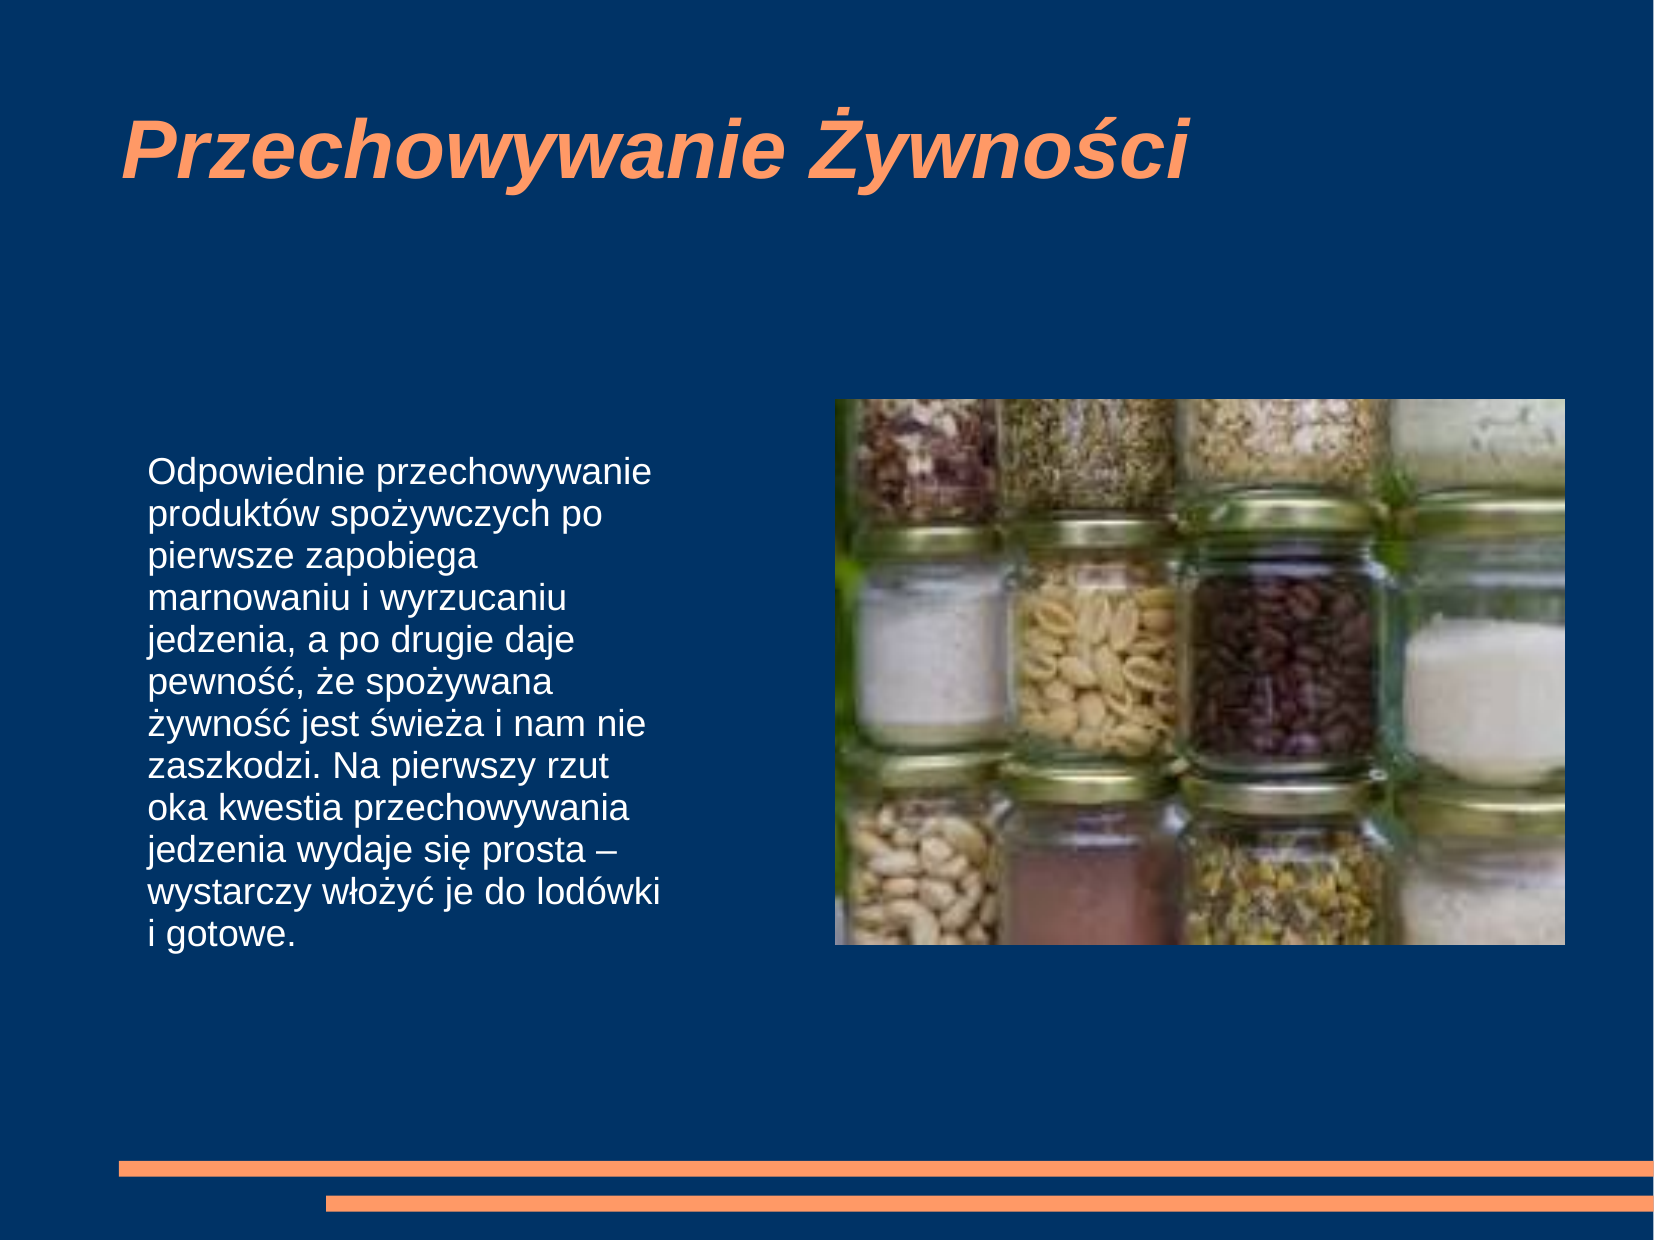

# Przechowywanie Żywności
Odpowiednie przechowywanie produktów spożywczych po pierwsze zapobiega marnowaniu i wyrzucaniu jedzenia, a po drugie daje pewność, że spożywana żywność jest świeża i nam nie zaszkodzi. Na pierwszy rzut oka kwestia przechowywania jedzenia wydaje się prosta – wystarczy włożyć je do lodówki i gotowe.